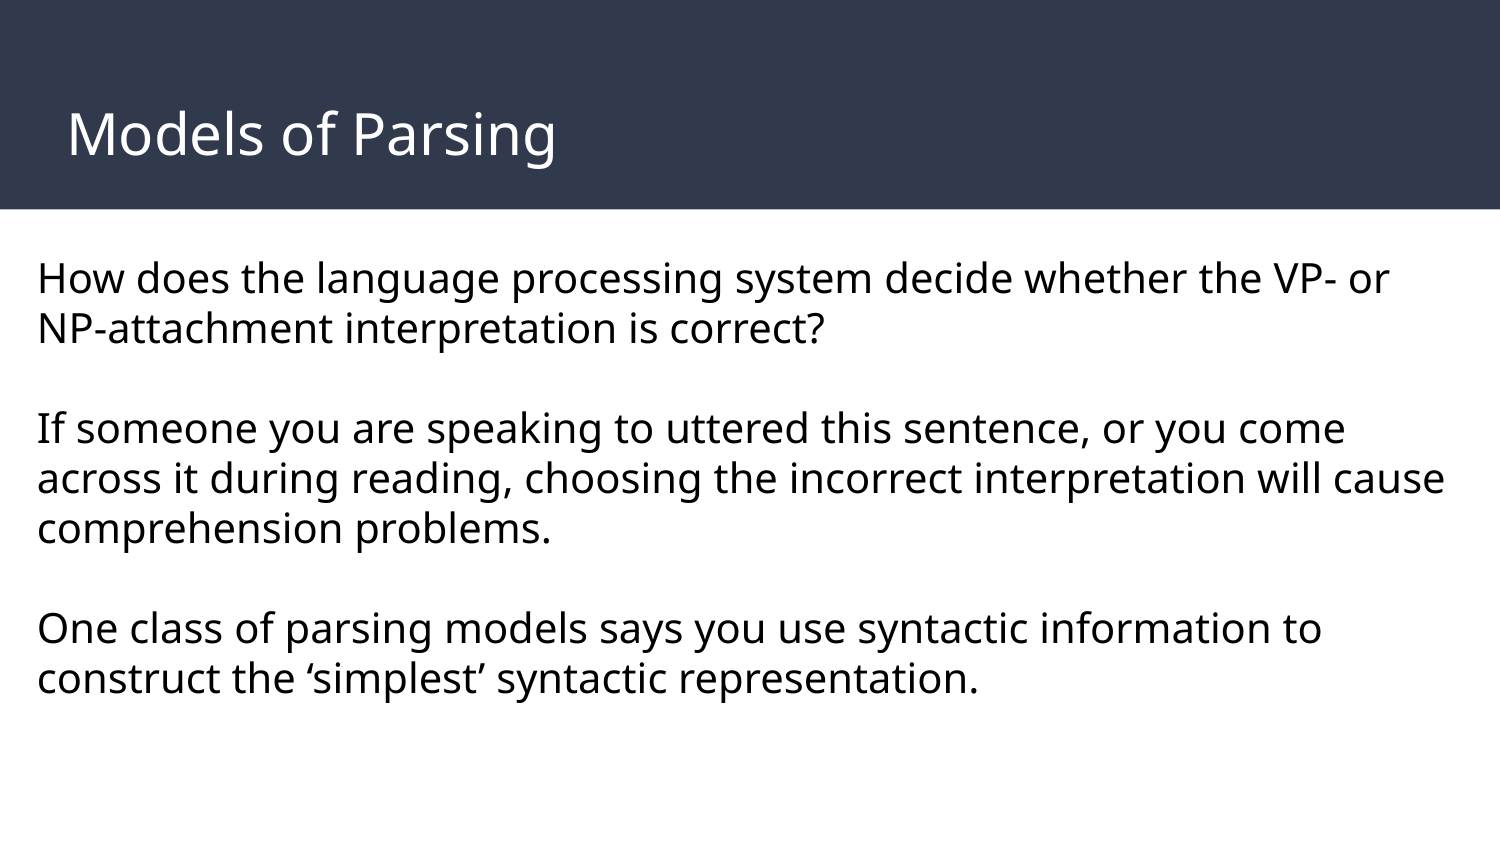

# Models of Parsing
How does the language processing system decide whether the VP- or NP-attachment interpretation is correct?
If someone you are speaking to uttered this sentence, or you come across it during reading, choosing the incorrect interpretation will cause comprehension problems.
One class of parsing models says you use syntactic information to construct the ‘simplest’ syntactic representation.